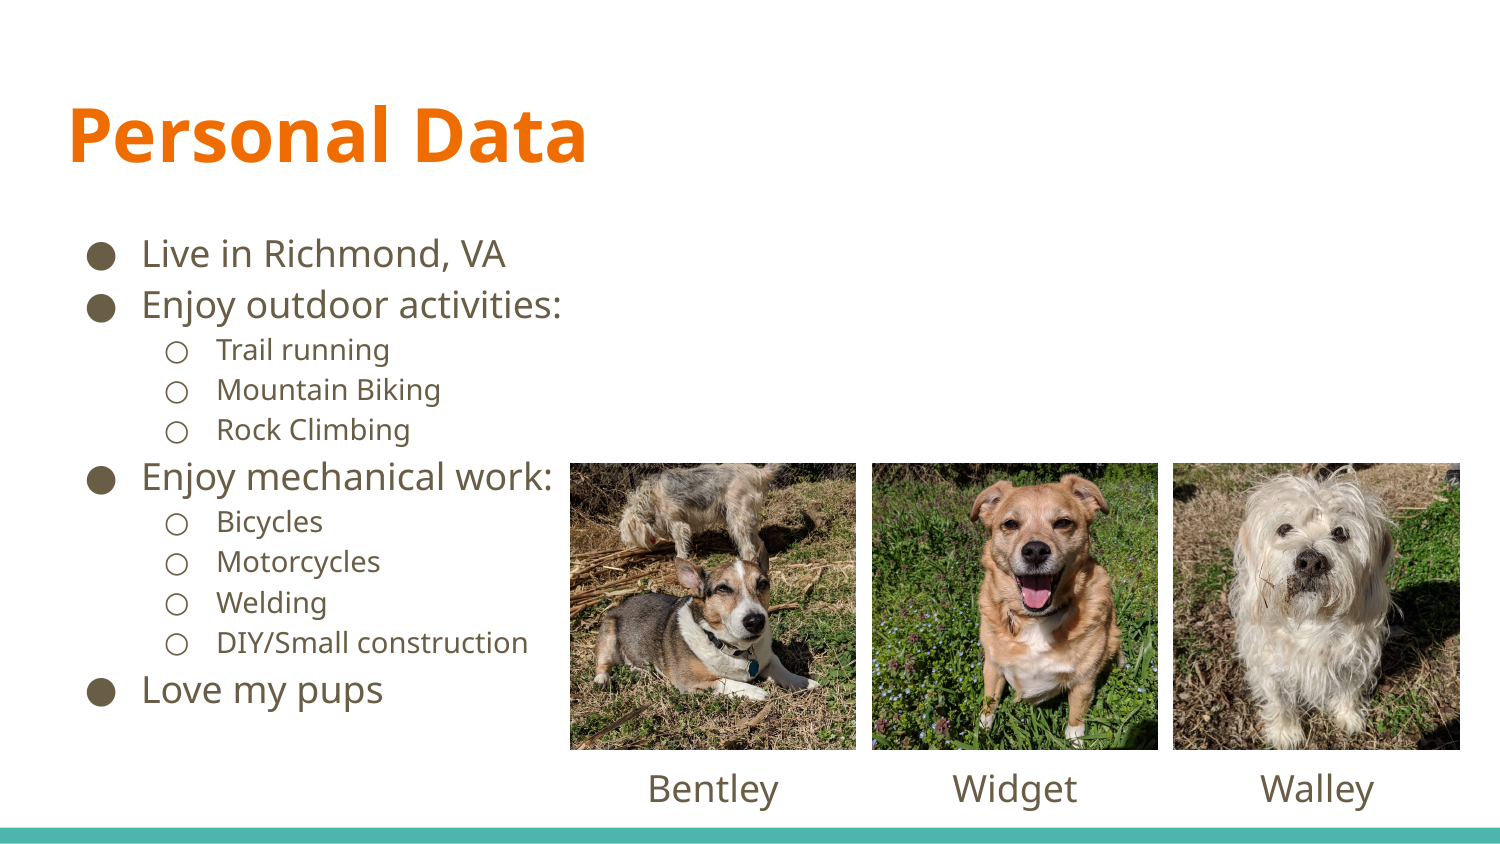

# Personal Data
Live in Richmond, VA
Enjoy outdoor activities:
Trail running
Mountain Biking
Rock Climbing
Enjoy mechanical work:
Bicycles
Motorcycles
Welding
DIY/Small construction
Love my pups
Bentley
Widget
Walley